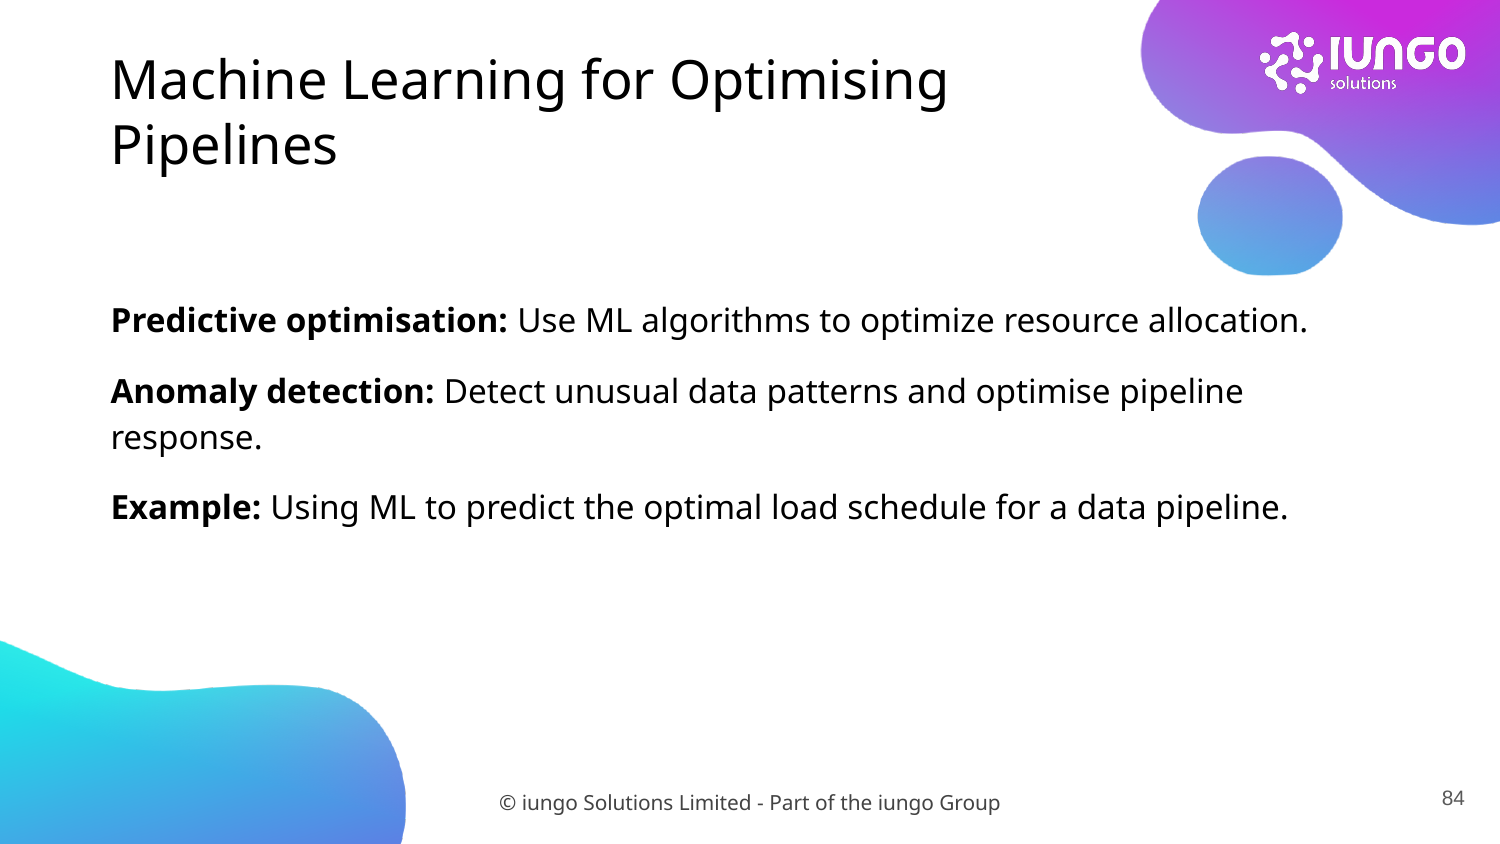

# Machine Learning for Optimising Pipelines
Predictive optimisation: Use ML algorithms to optimize resource allocation.
Anomaly detection: Detect unusual data patterns and optimise pipeline response.
Example: Using ML to predict the optimal load schedule for a data pipeline.